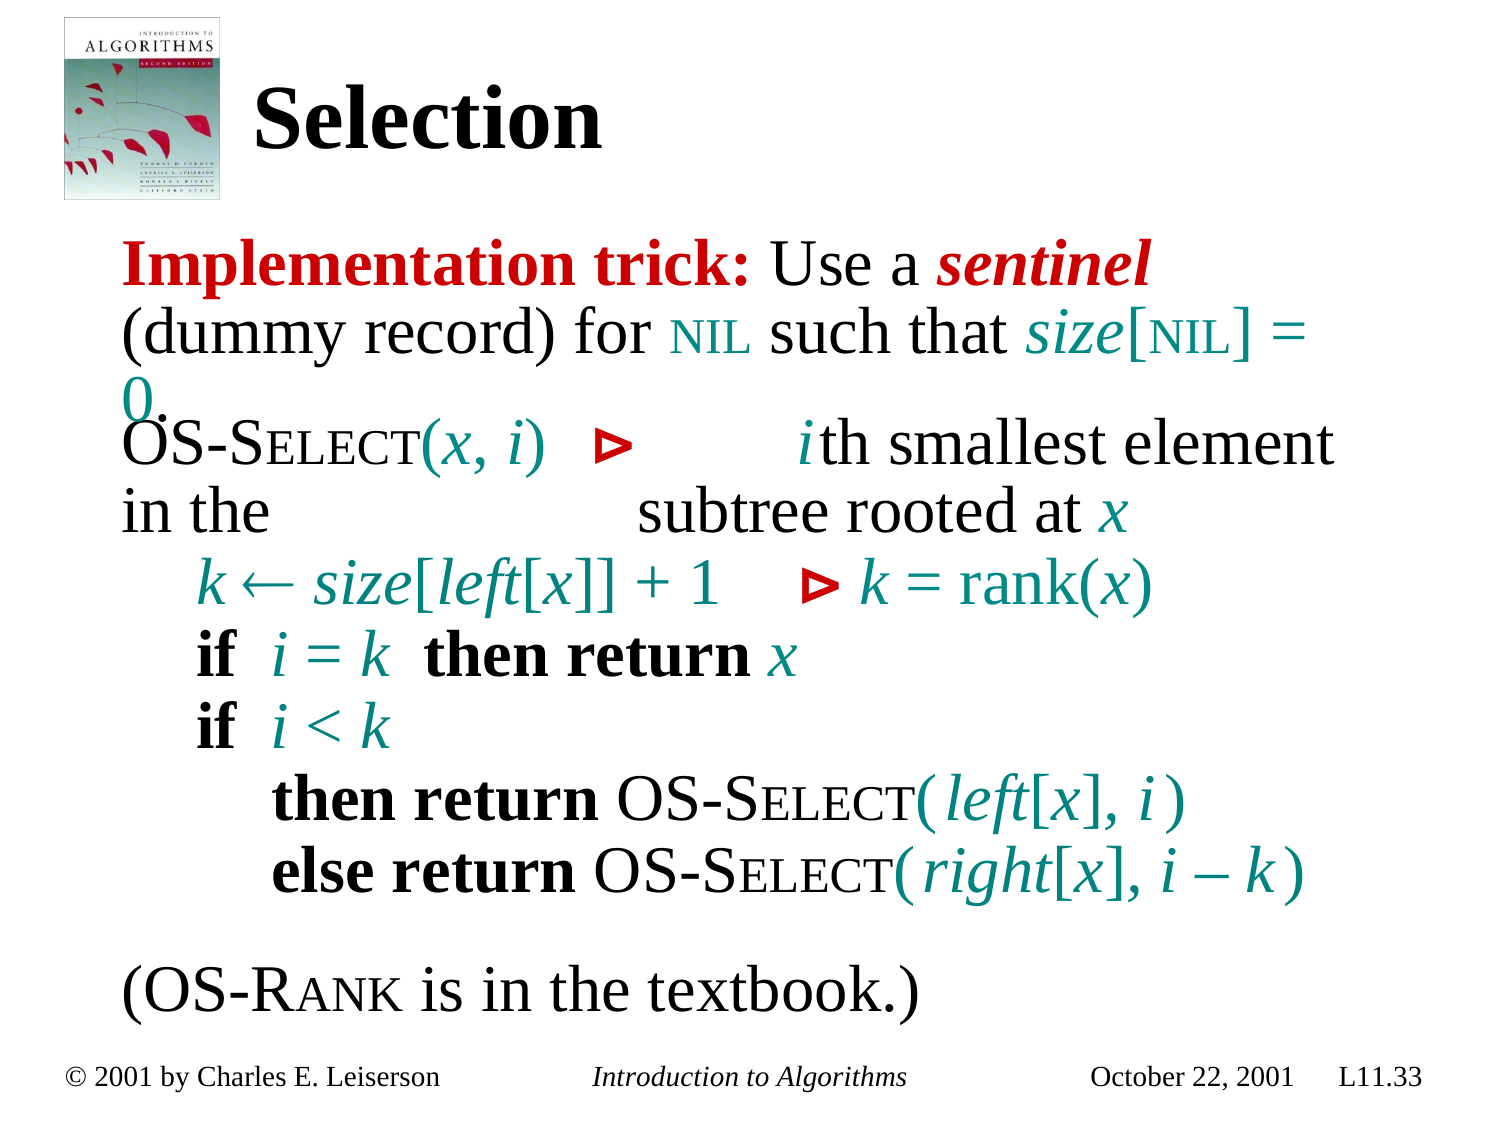

# Selection
Implementation trick: Use a sentinel (dummy record) for NIL such that size[NIL] = 0.
OS-SELECT(x, i) 	⊳	i th smallest element in the 		subtree rooted at x
k  size[left[x]] + 1	⊳ k = rank(x)
if i = k then return x
if i < k
then return OS-SELECT( left[x], i )
else return OS-SELECT( right[x], i – k )
(OS-RANK is in the textbook.)
Introduction to Algorithms
October 22, 2001 L11.